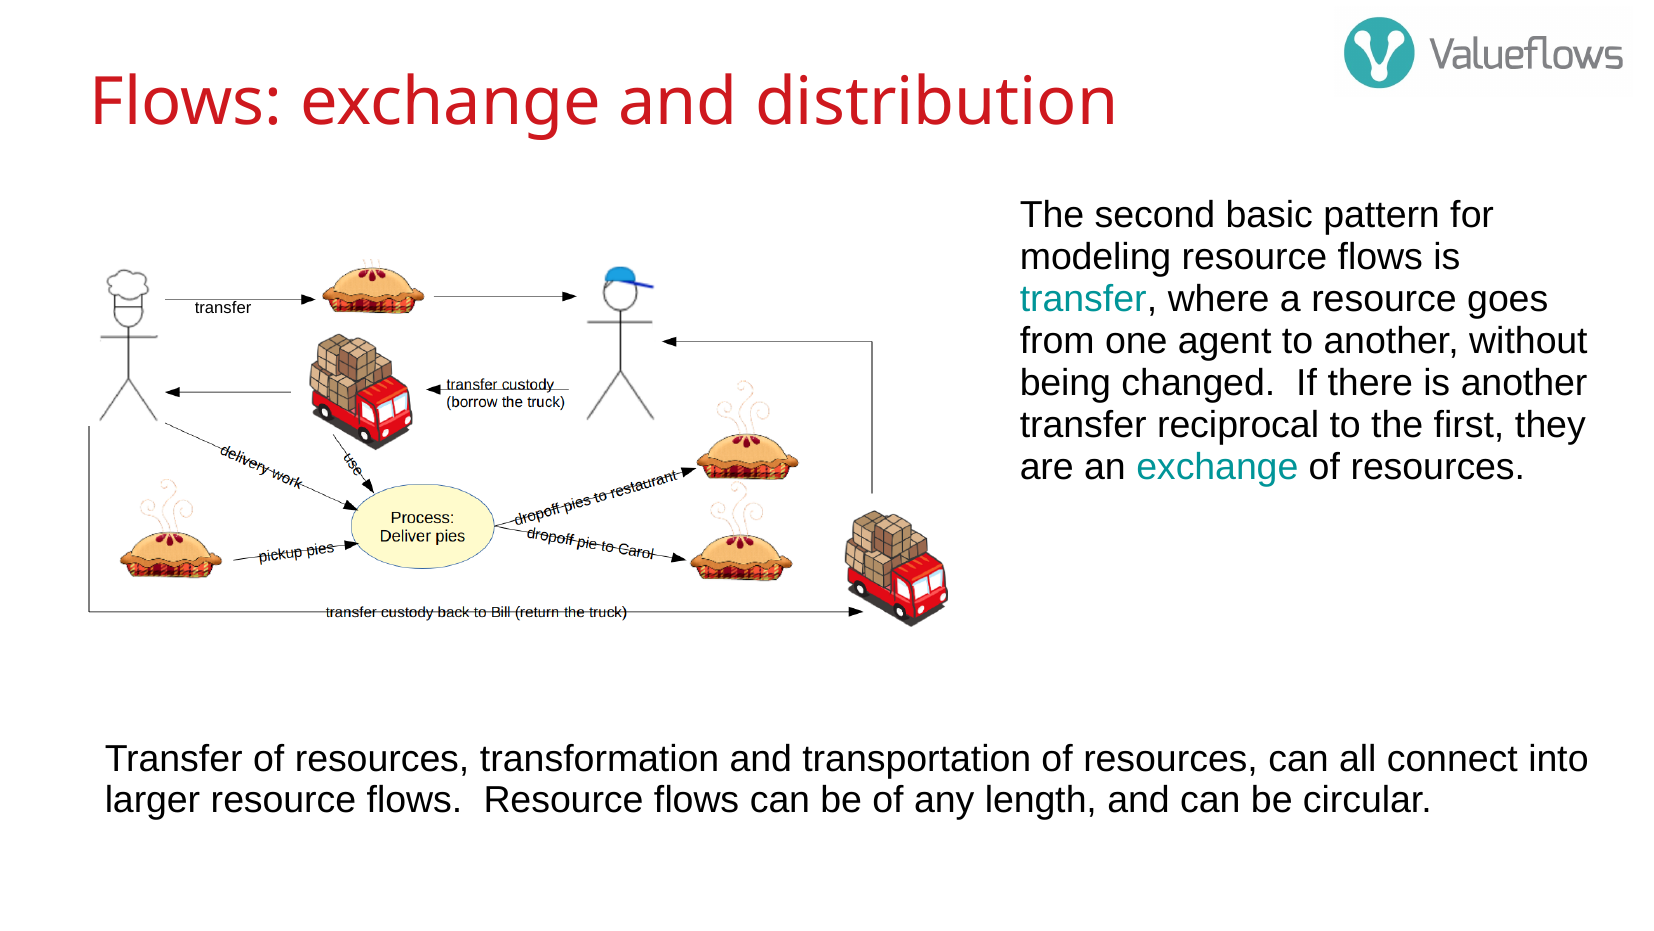

Flows: exchange and distribution
The second basic pattern for modeling resource flows is transfer, where a resource goes from one agent to another, without being changed. If there is another transfer reciprocal to the first, they are an exchange of resources.
transfer
Transfer of resources, transformation and transportation of resources, can all connect into larger resource flows. Resource flows can be of any length, and can be circular.